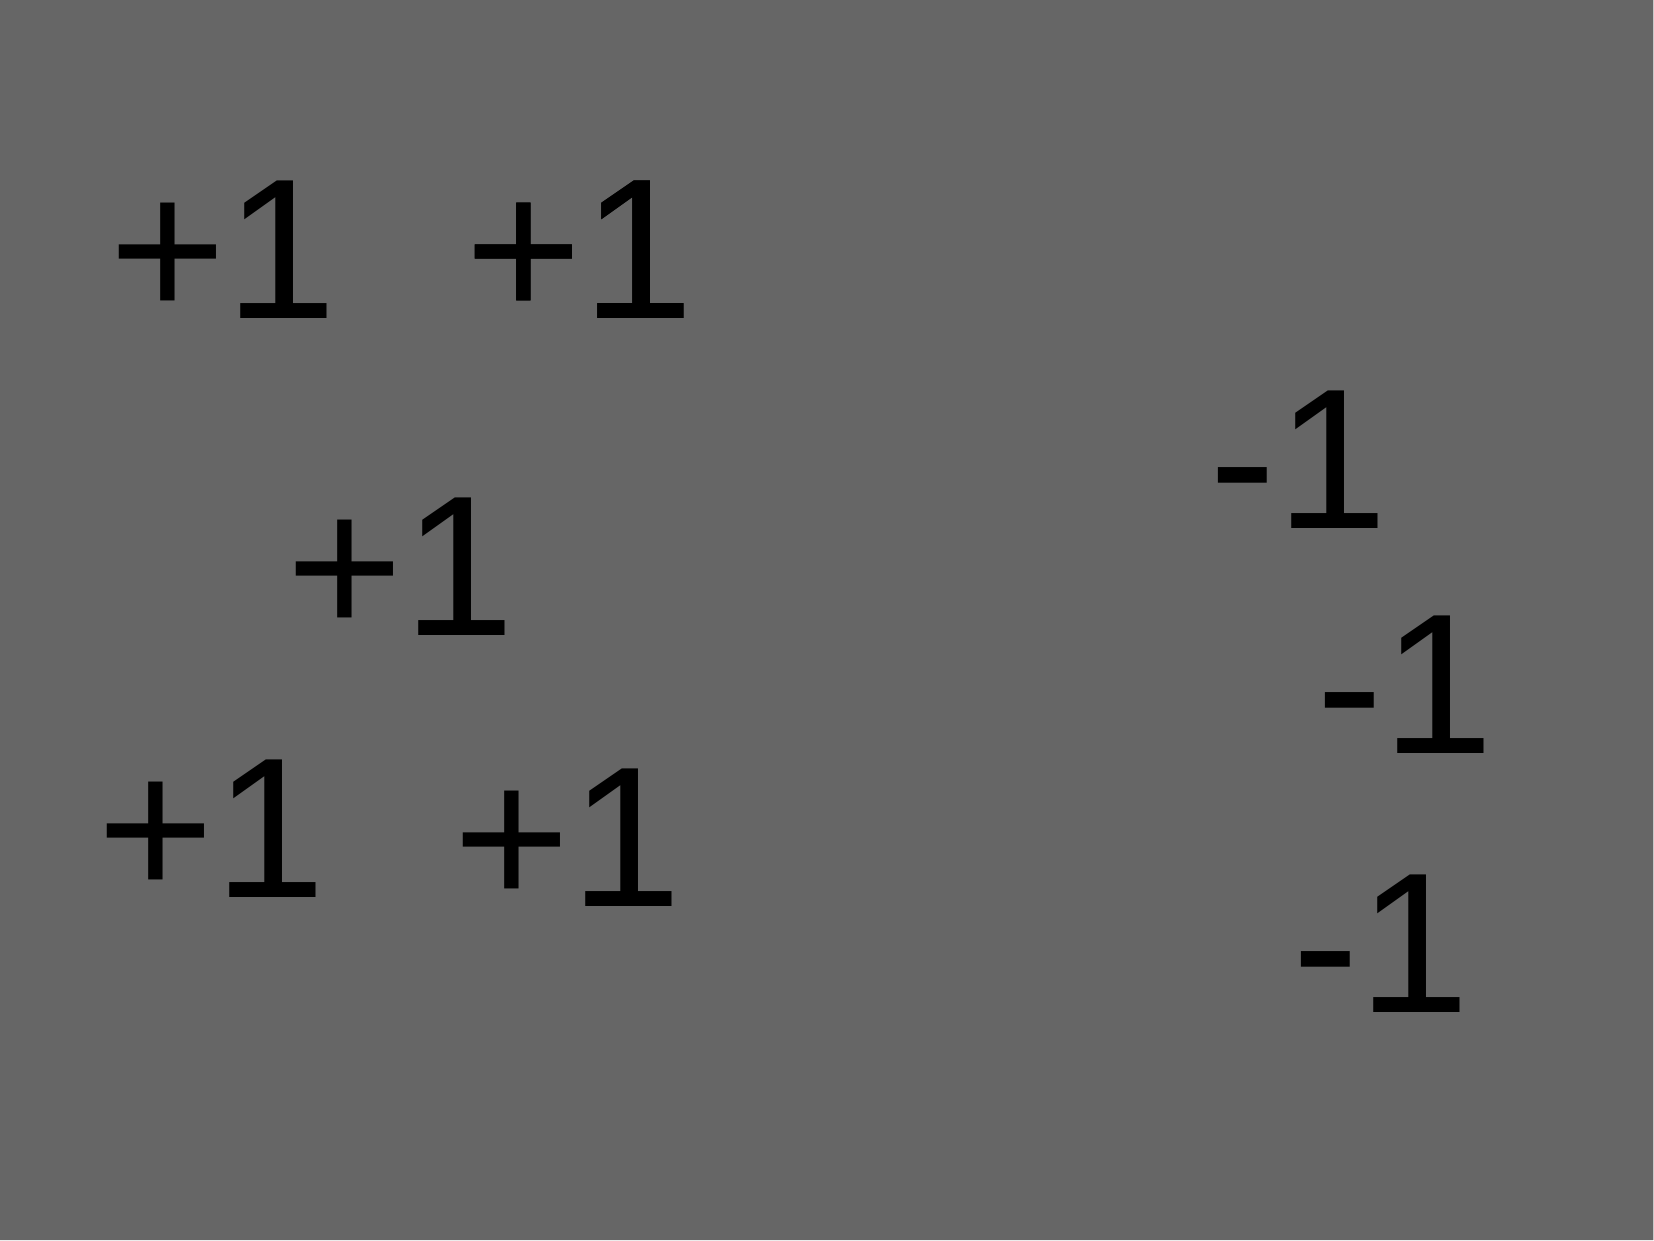

+1
+1
+1
-1
+1
-1
+1
+1
-1